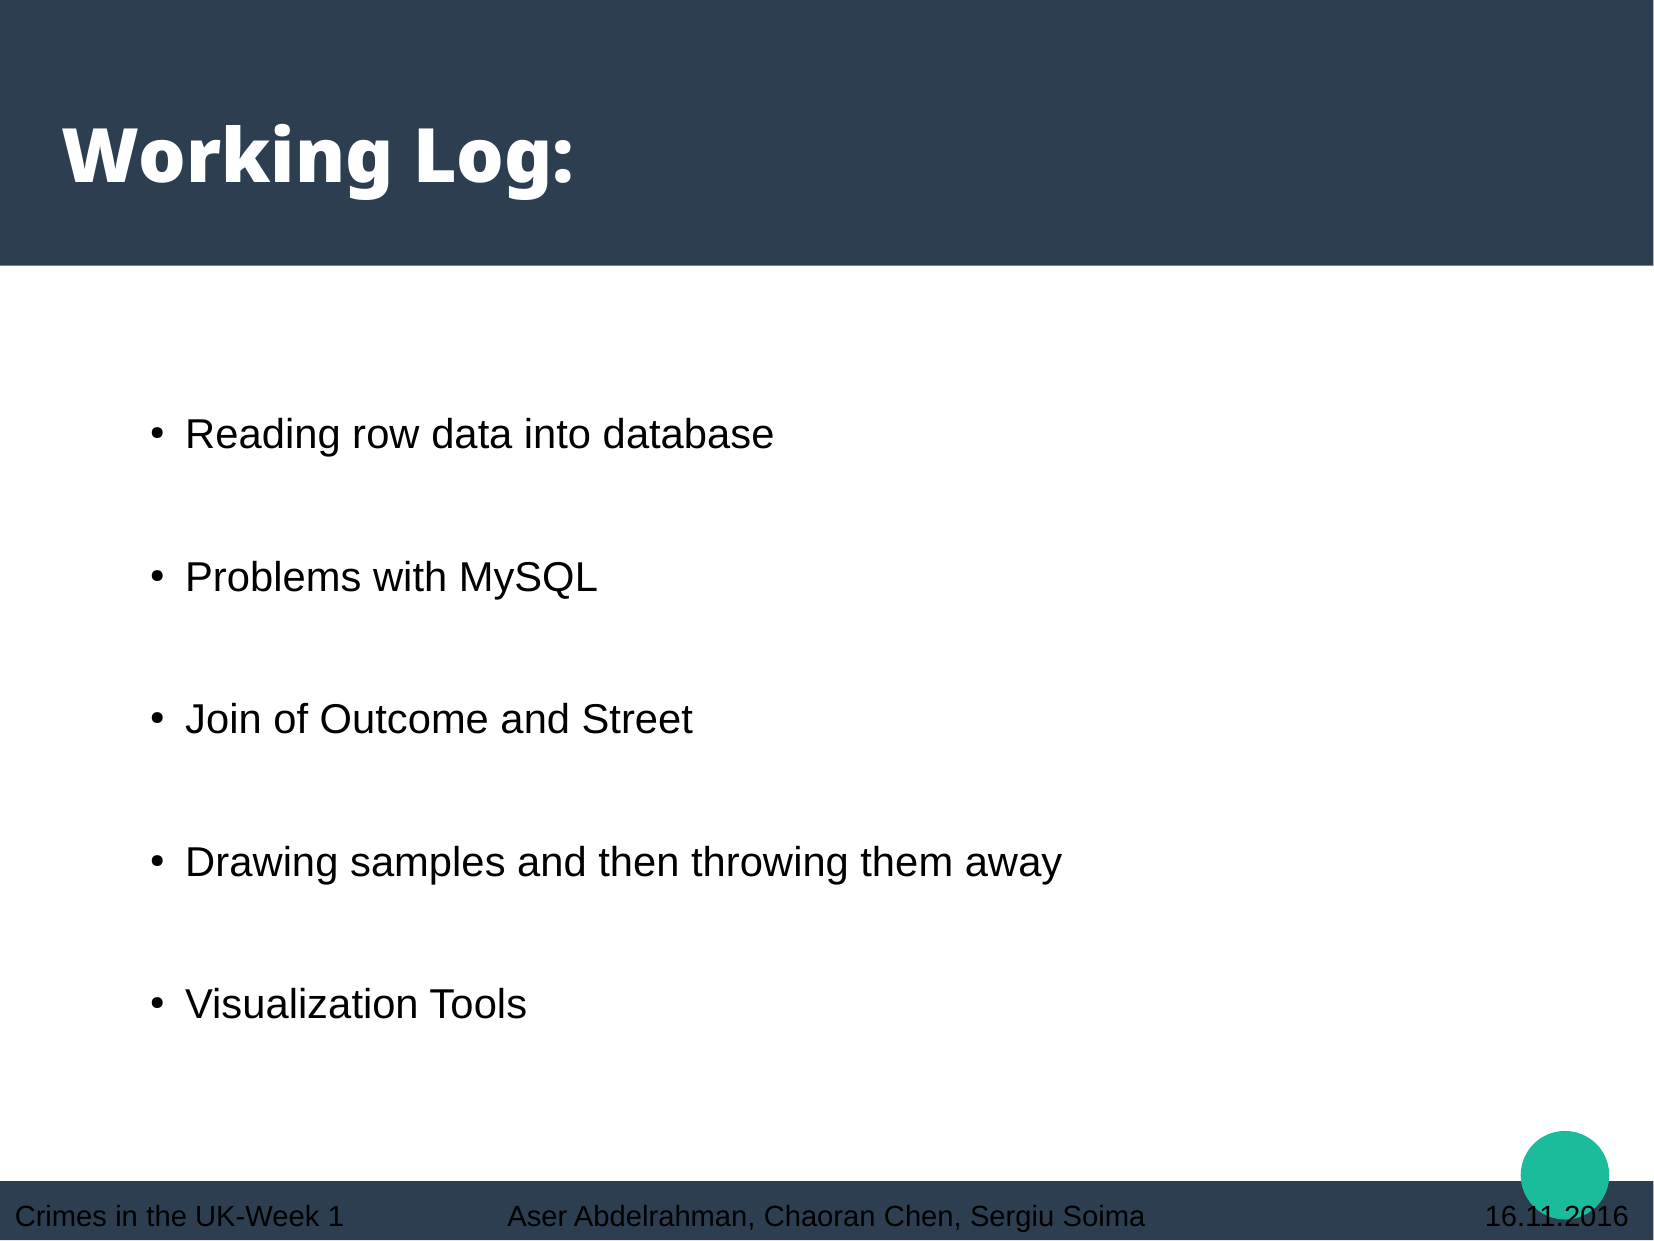

# Working Log:
Reading row data into database
Problems with MySQL
Join of Outcome and Street
Drawing samples and then throwing them away
Visualization Tools
Crimes in the UK-Week 1
Aser Abdelrahman, Chaoran Chen, Sergiu Soima
16.11.2016